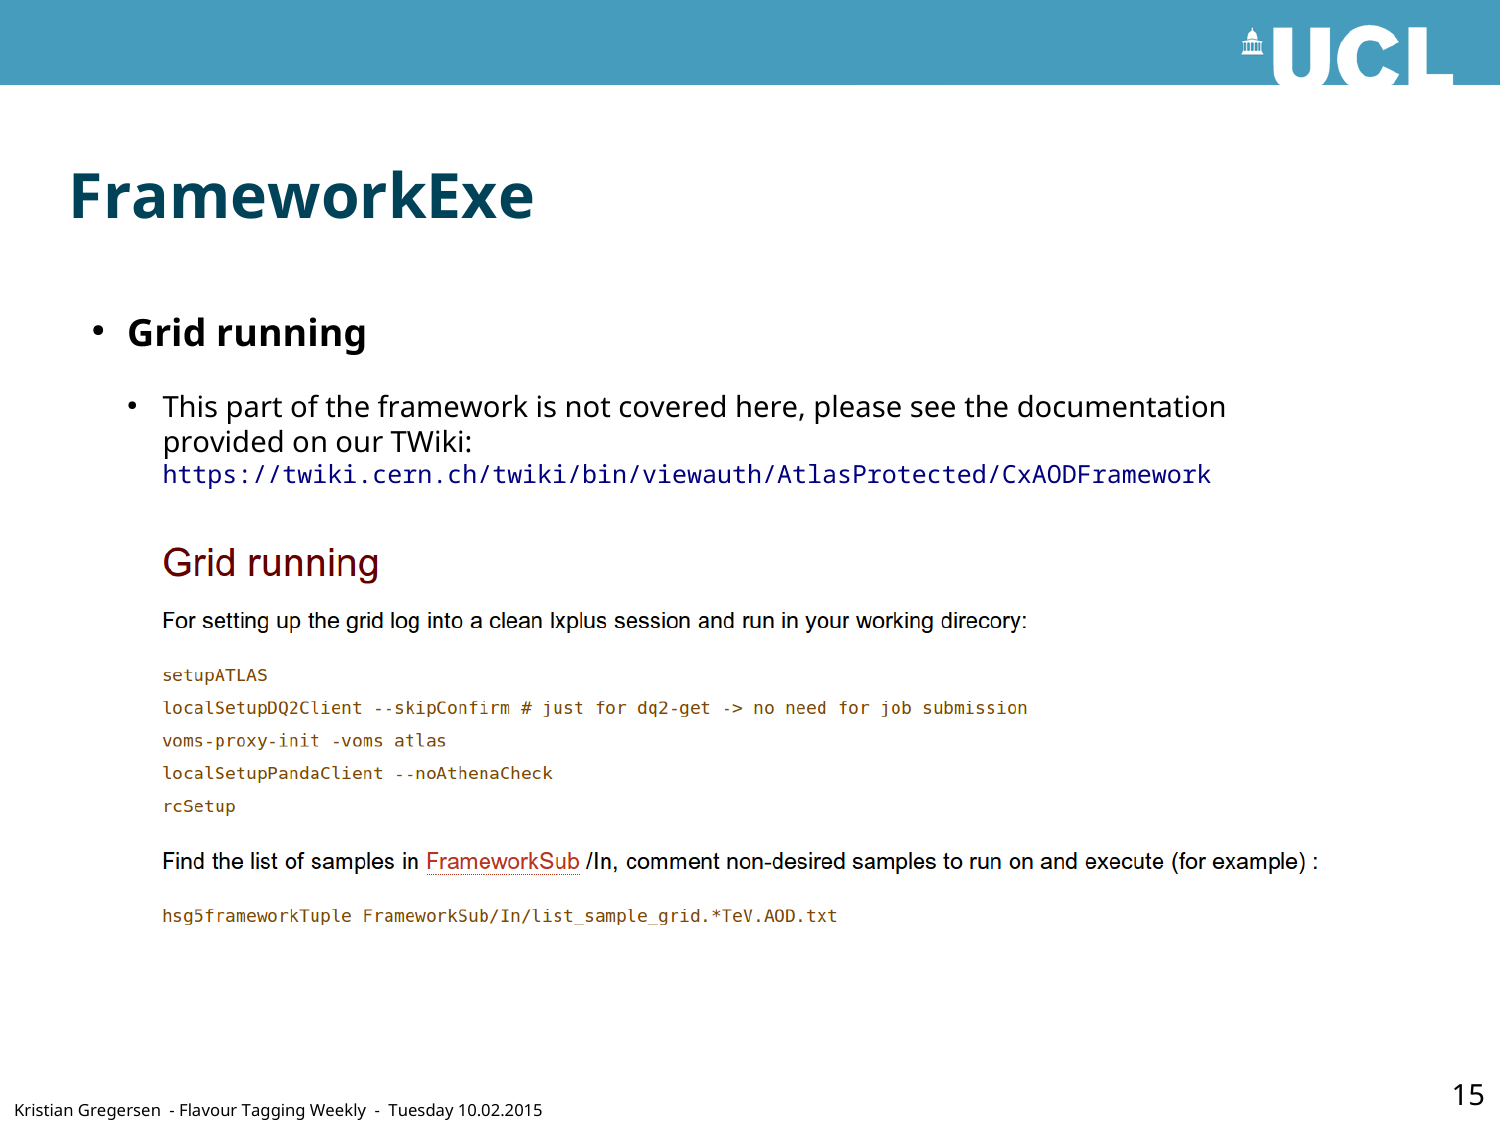

# FrameworkExe
Grid running
This part of the framework is not covered here, please see the documentation
provided on our TWiki:
https://twiki.cern.ch/twiki/bin/viewauth/AtlasProtected/CxAODFramework
15